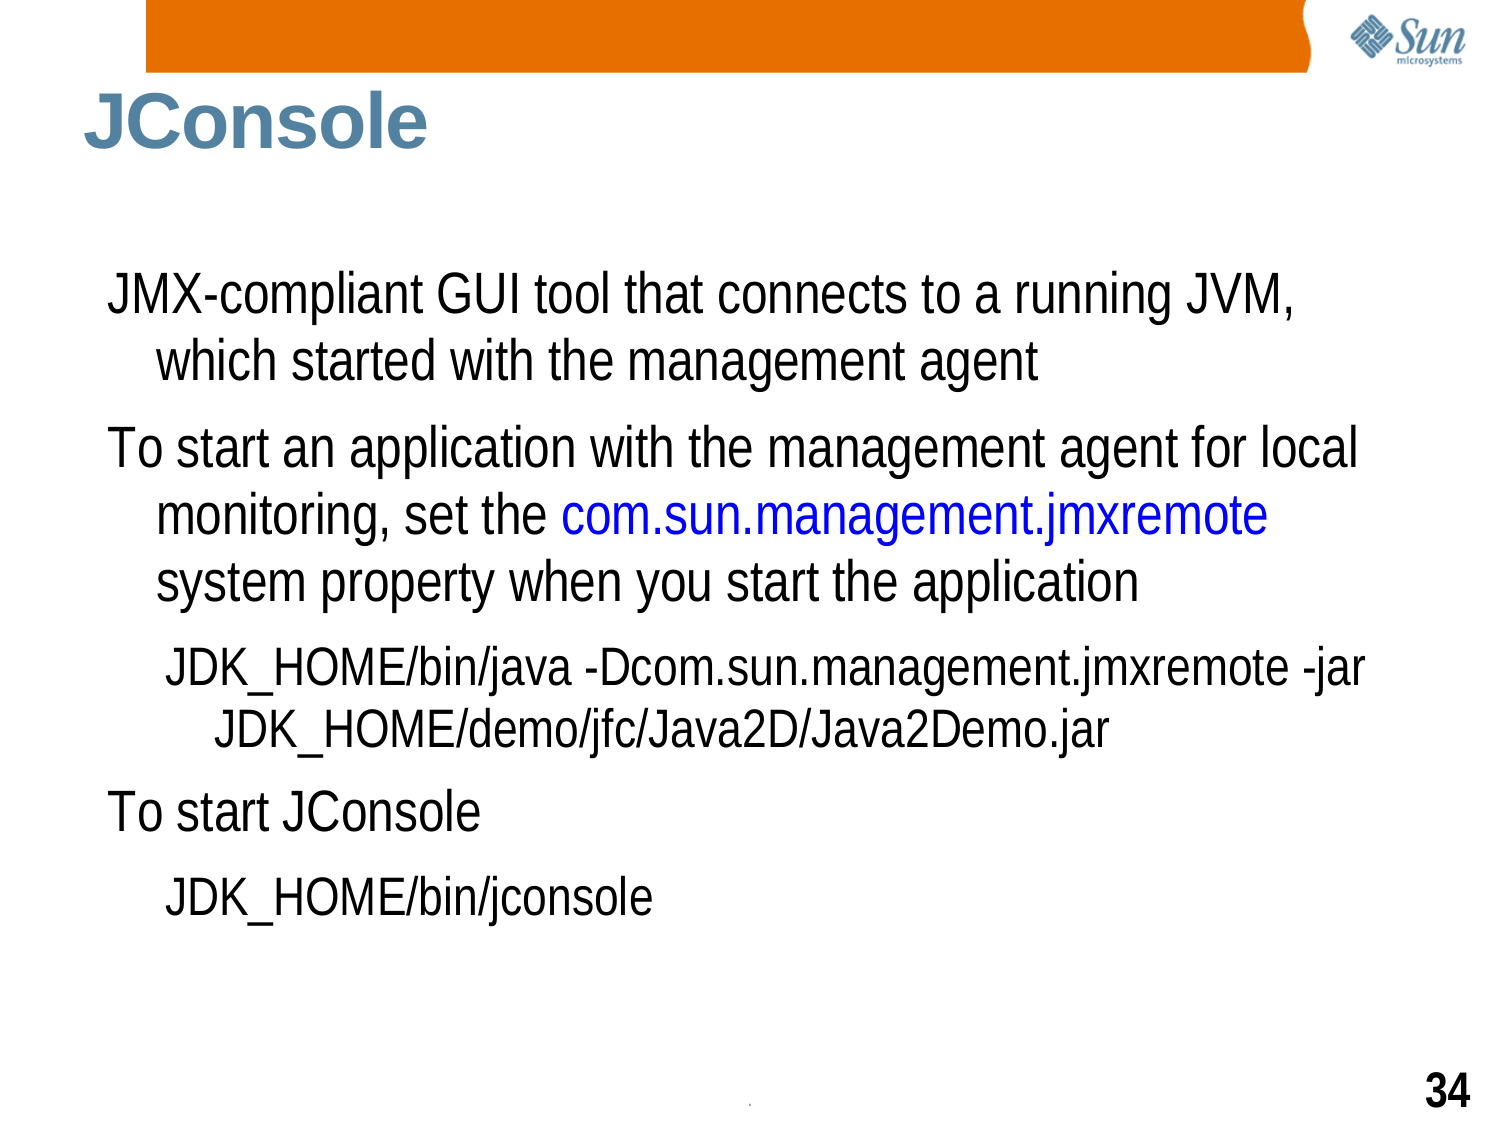

# JConsole
JMX-compliant GUI tool that connects to a running JVM, which started with the management agent
To start an application with the management agent for local monitoring, set the com.sun.management.jmxremote system property when you start the application
JDK_HOME/bin/java -Dcom.sun.management.jmxremote -jar JDK_HOME/demo/jfc/Java2D/Java2Demo.jar
To start JConsole
JDK_HOME/bin/jconsole